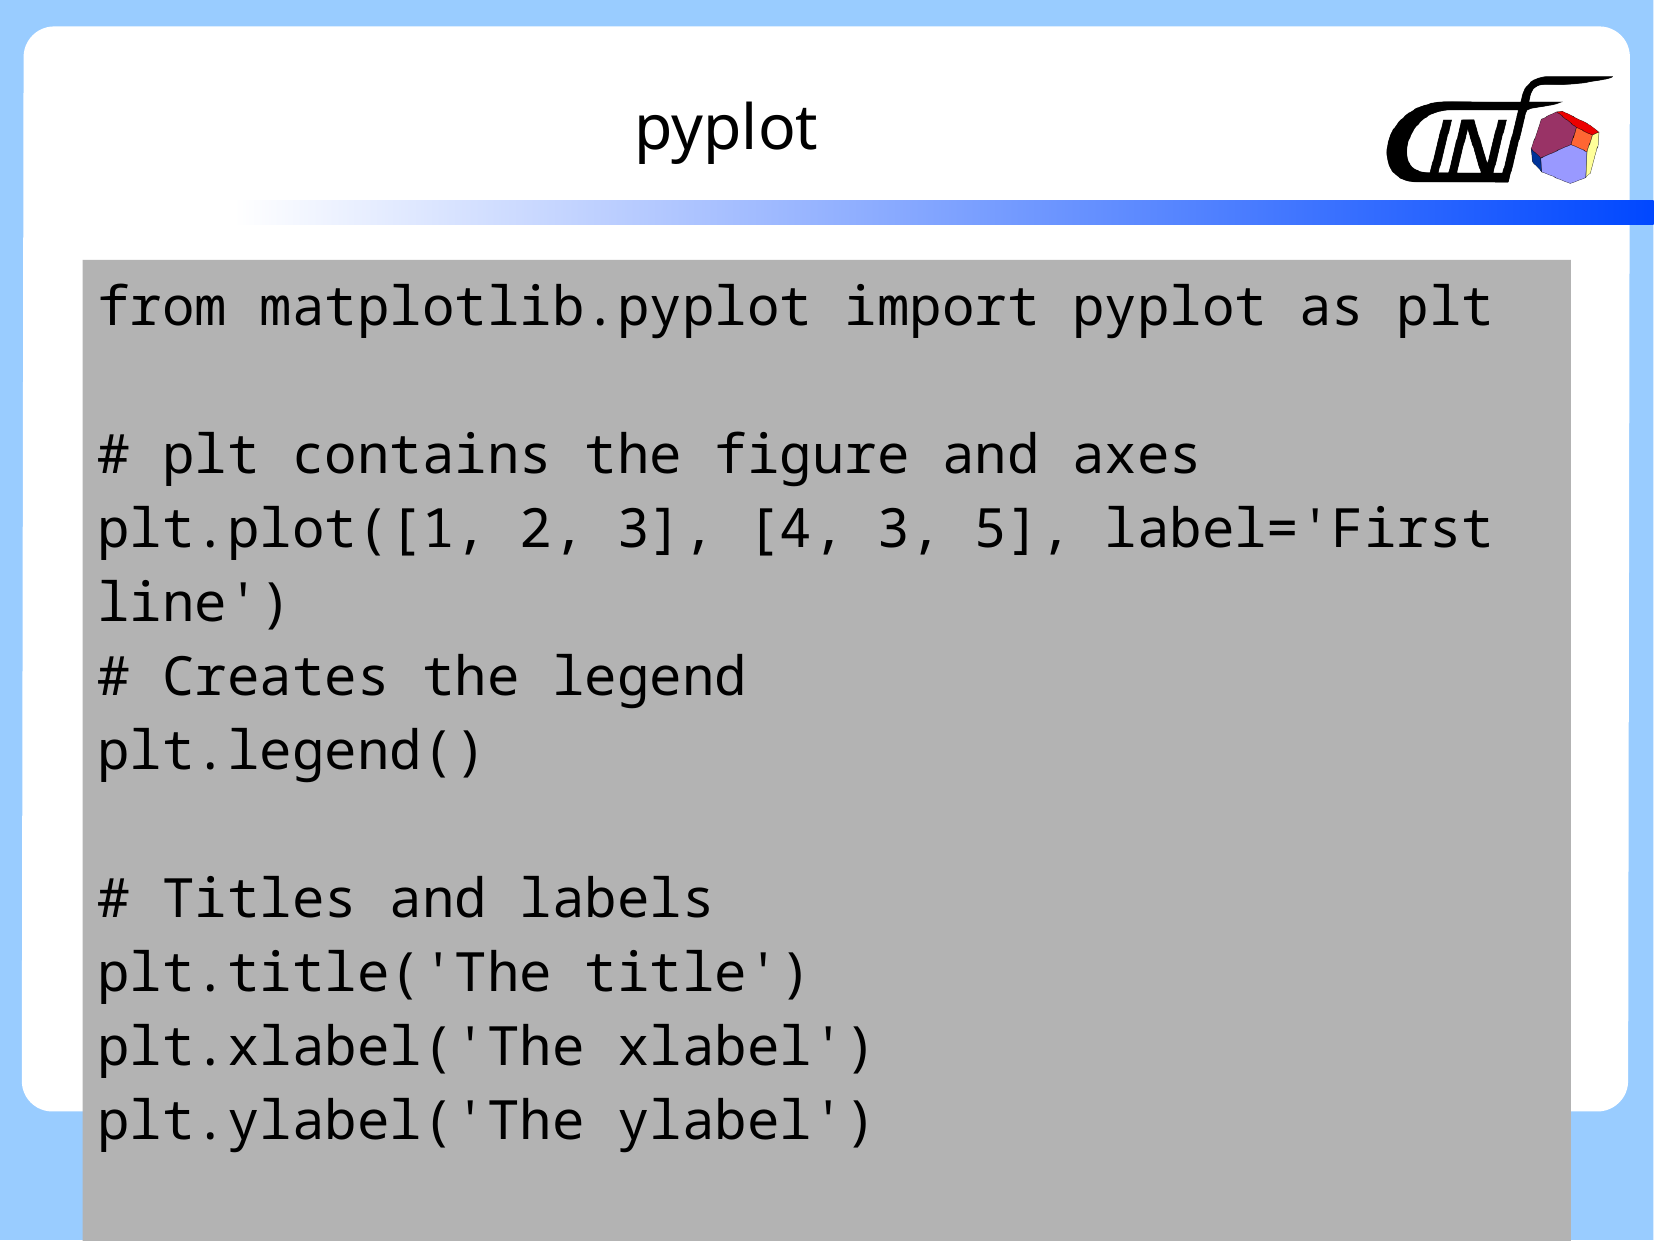

# pyplot
from matplotlib.pyplot import pyplot as plt
# plt contains the figure and axes
plt.plot([1, 2, 3], [4, 3, 5], label='First line')
# Creates the legend
plt.legend()
# Titles and labels
plt.title('The title')
plt.xlabel('The xlabel')
plt.ylabel('The ylabel')
plt.show()